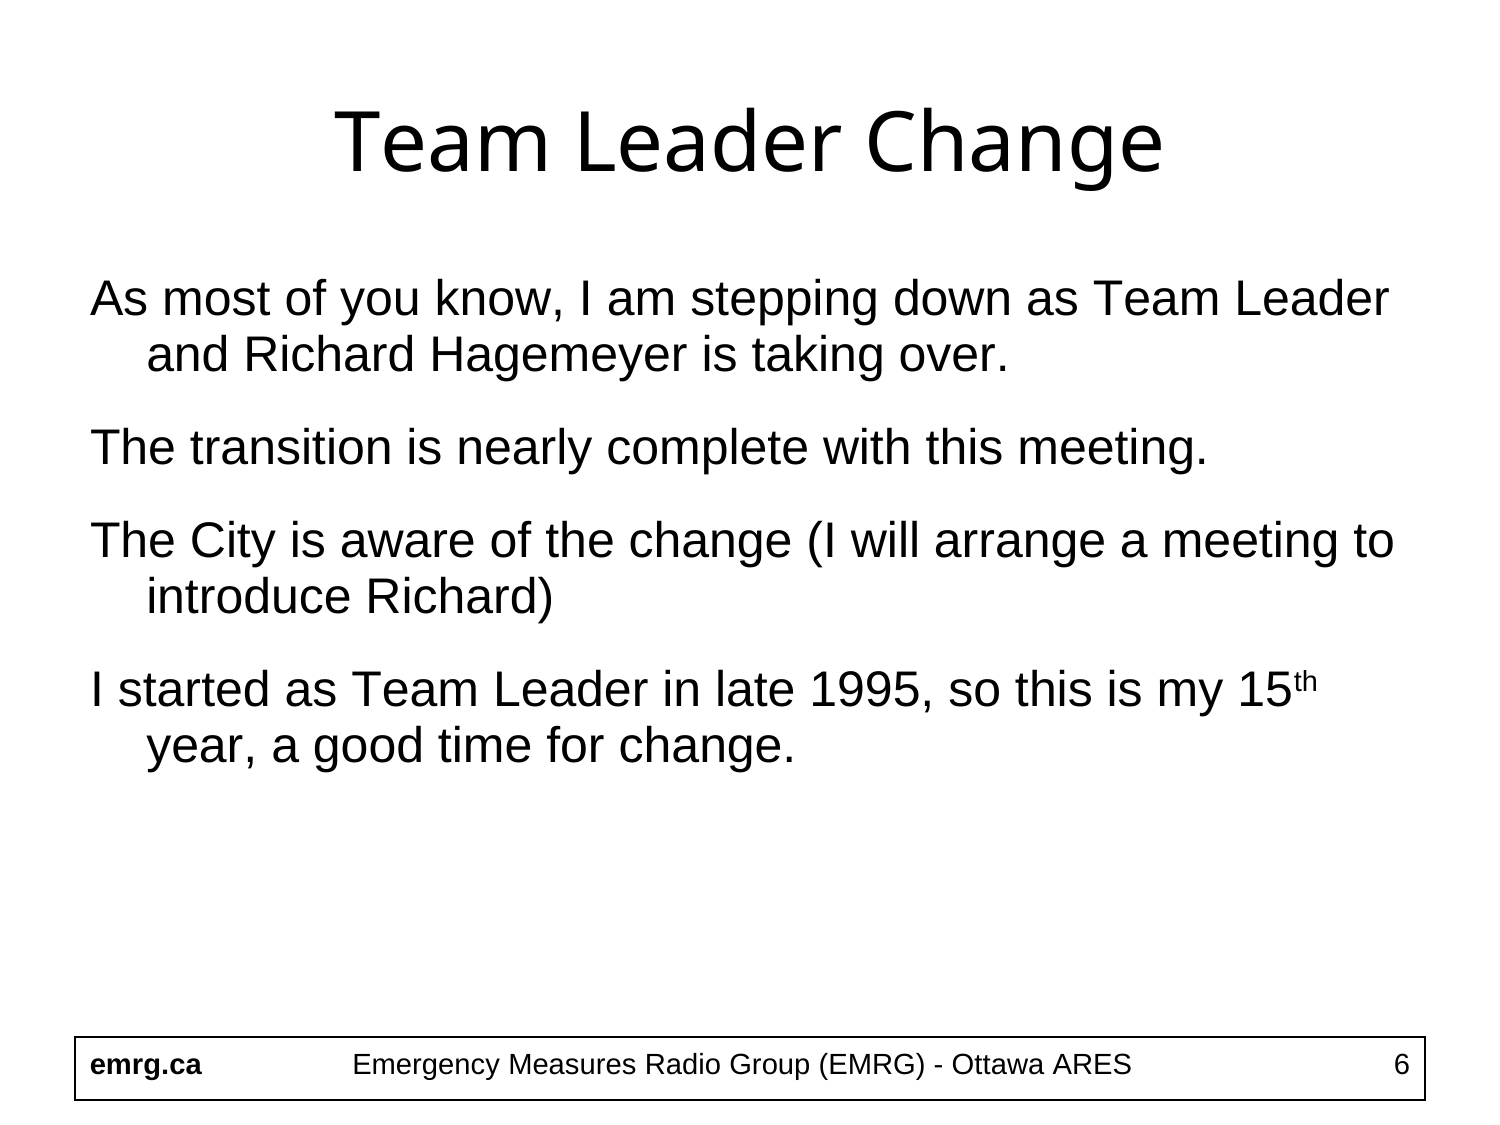

# Team Leader Change
As most of you know, I am stepping down as Team Leader and Richard Hagemeyer is taking over.
The transition is nearly complete with this meeting.
The City is aware of the change (I will arrange a meeting to introduce Richard)
I started as Team Leader in late 1995, so this is my 15th year, a good time for change.
Emergency Measures Radio Group (EMRG) - Ottawa ARES